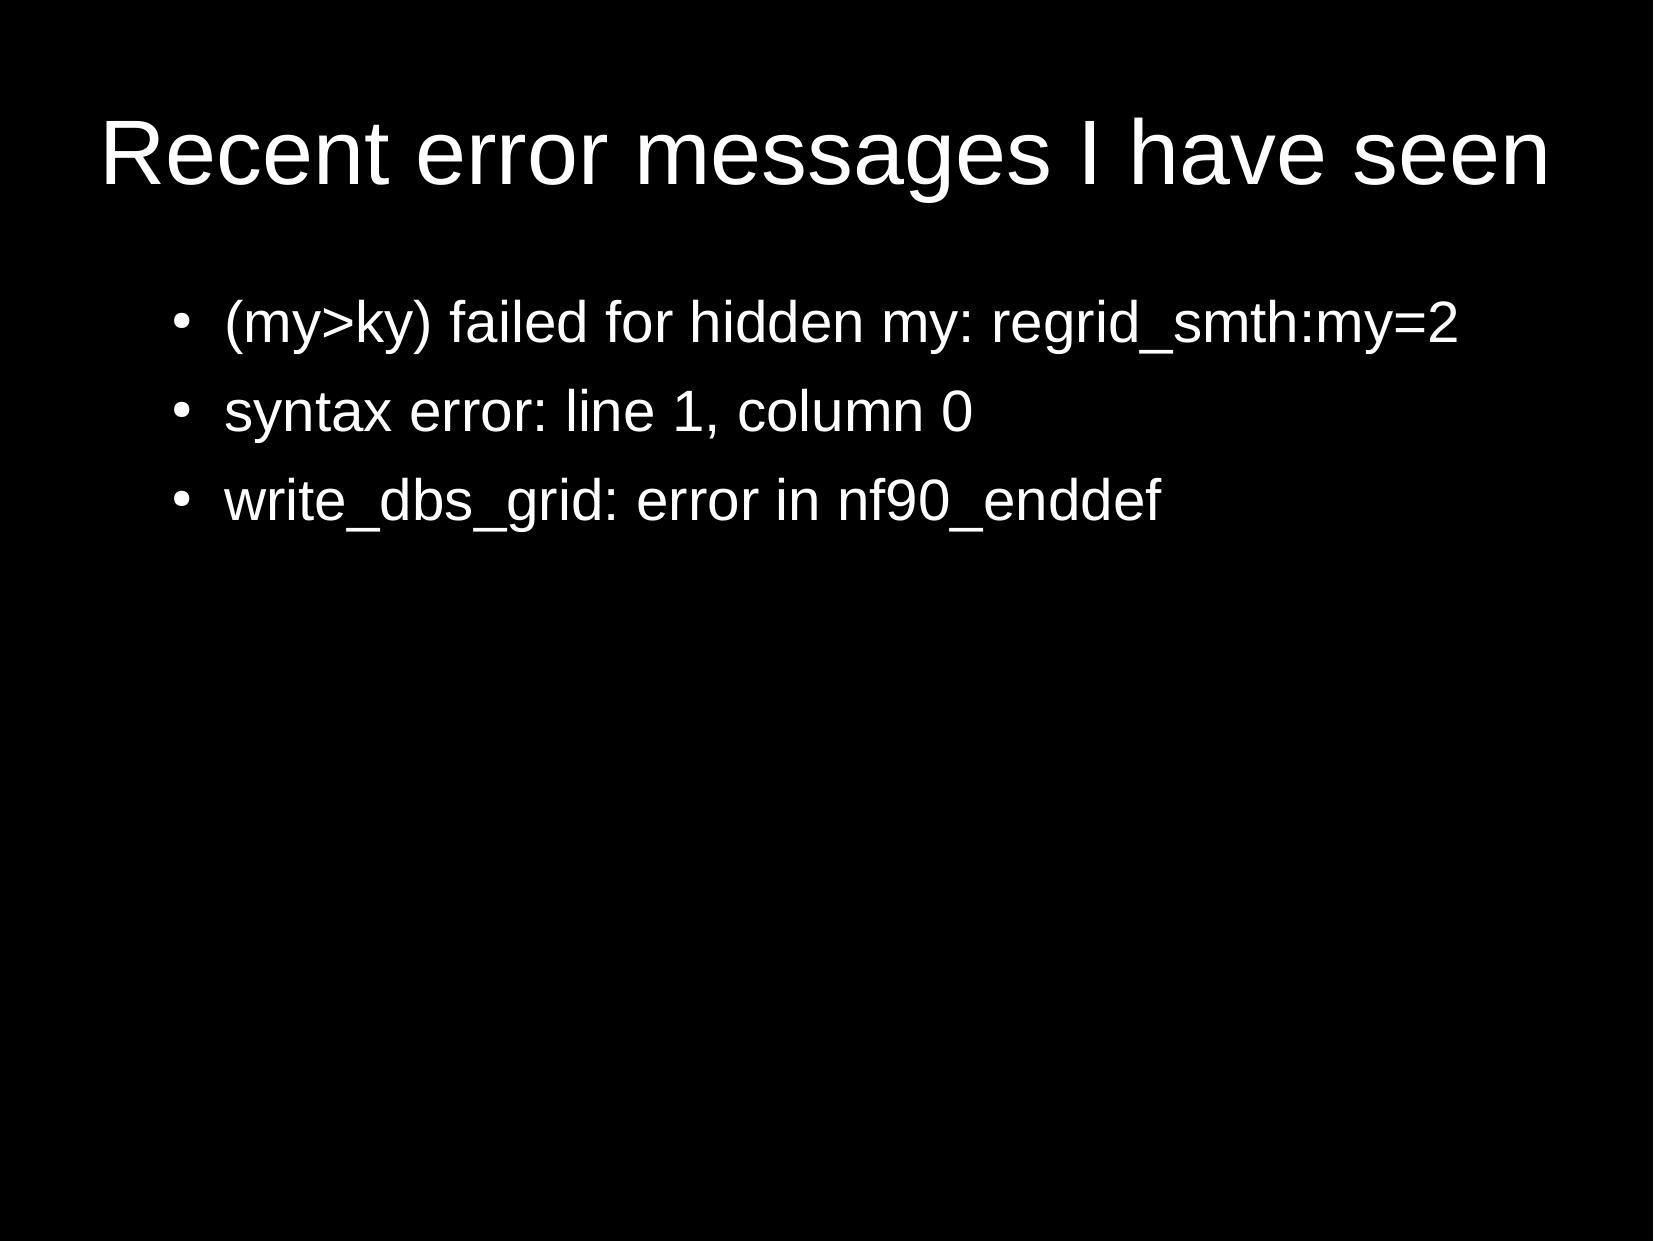

# Recent error messages I have seen
(my>ky) failed for hidden my: regrid_smth:my=2
syntax error: line 1, column 0
write_dbs_grid: error in nf90_enddef